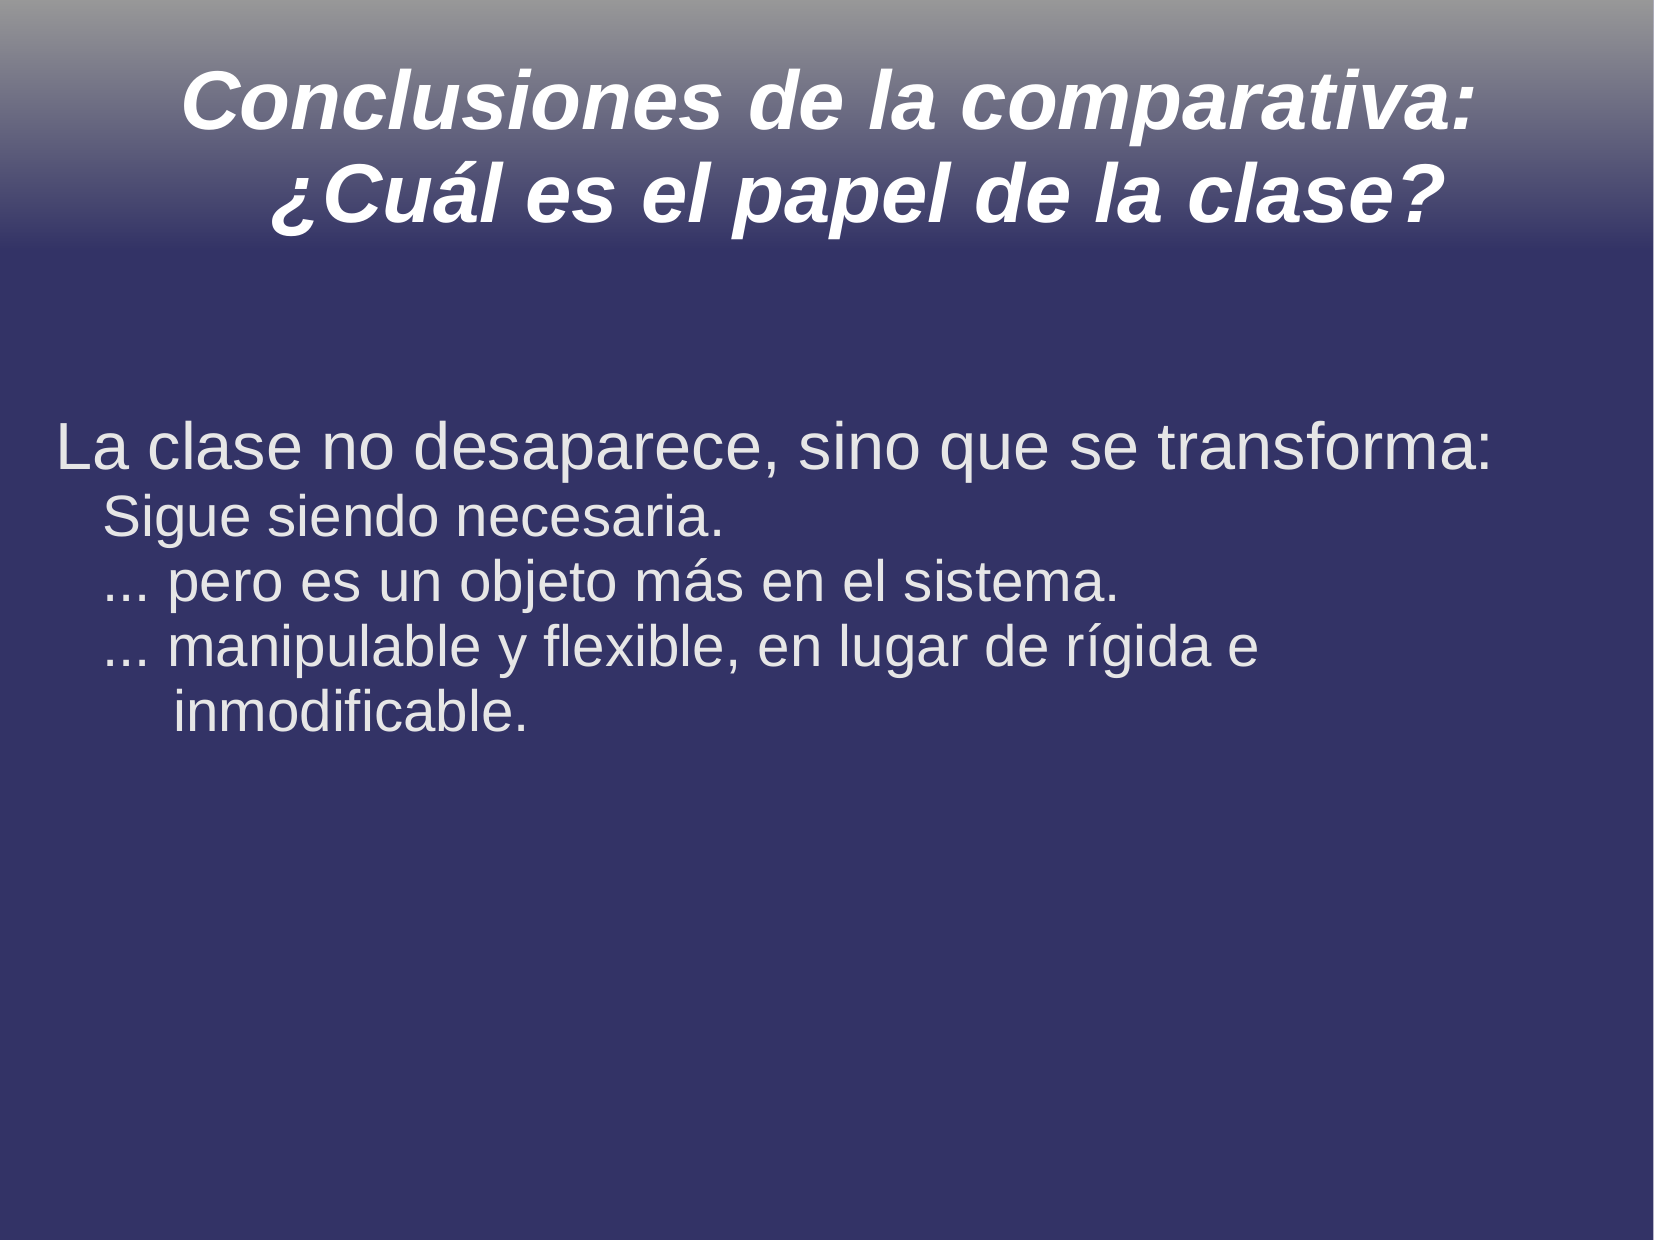

# Conclusiones de la comparativa: ¿Cuál es el papel de la clase?
La clase no desaparece, sino que se transforma:
Sigue siendo necesaria.
... pero es un objeto más en el sistema.
... manipulable y flexible, en lugar de rígida e inmodificable.